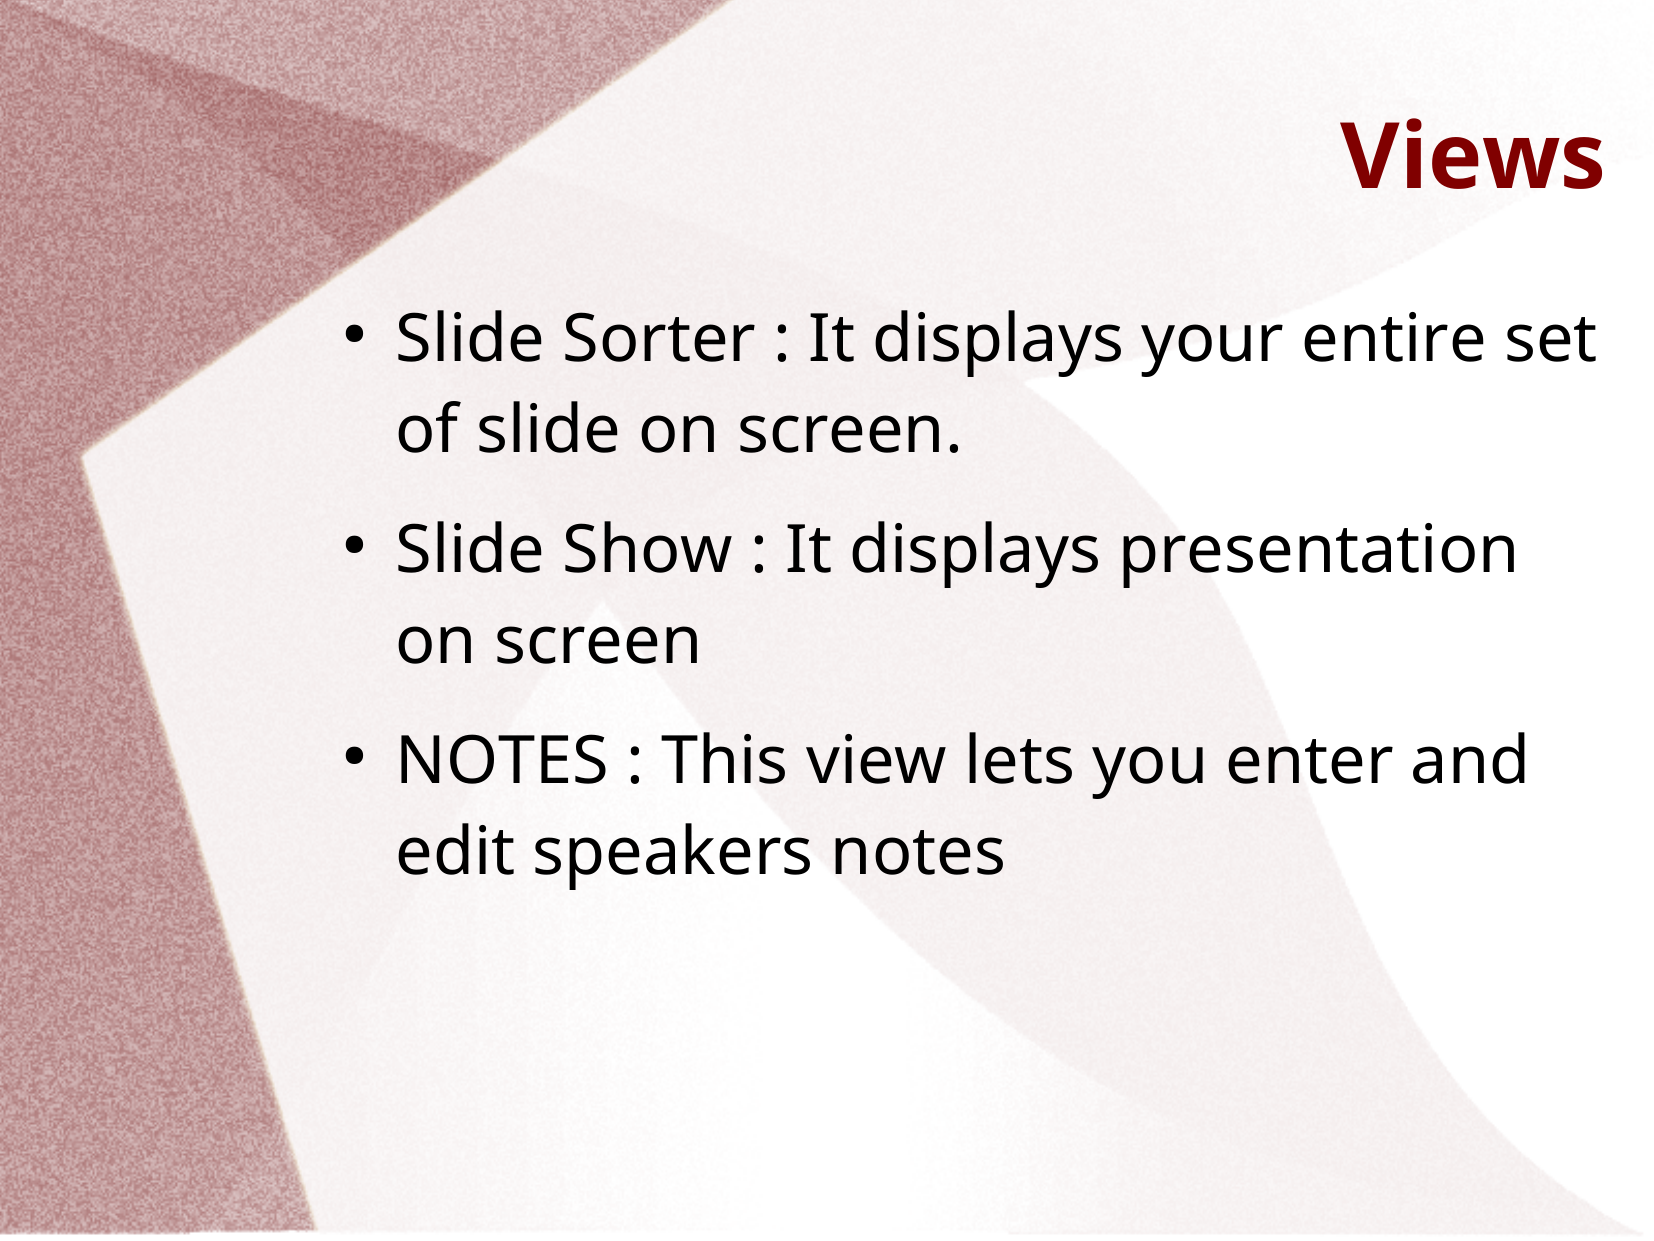

# Views
Slide Sorter : It displays your entire set of slide on screen.
Slide Show : It displays presentation on screen
NOTES : This view lets you enter and edit speakers notes